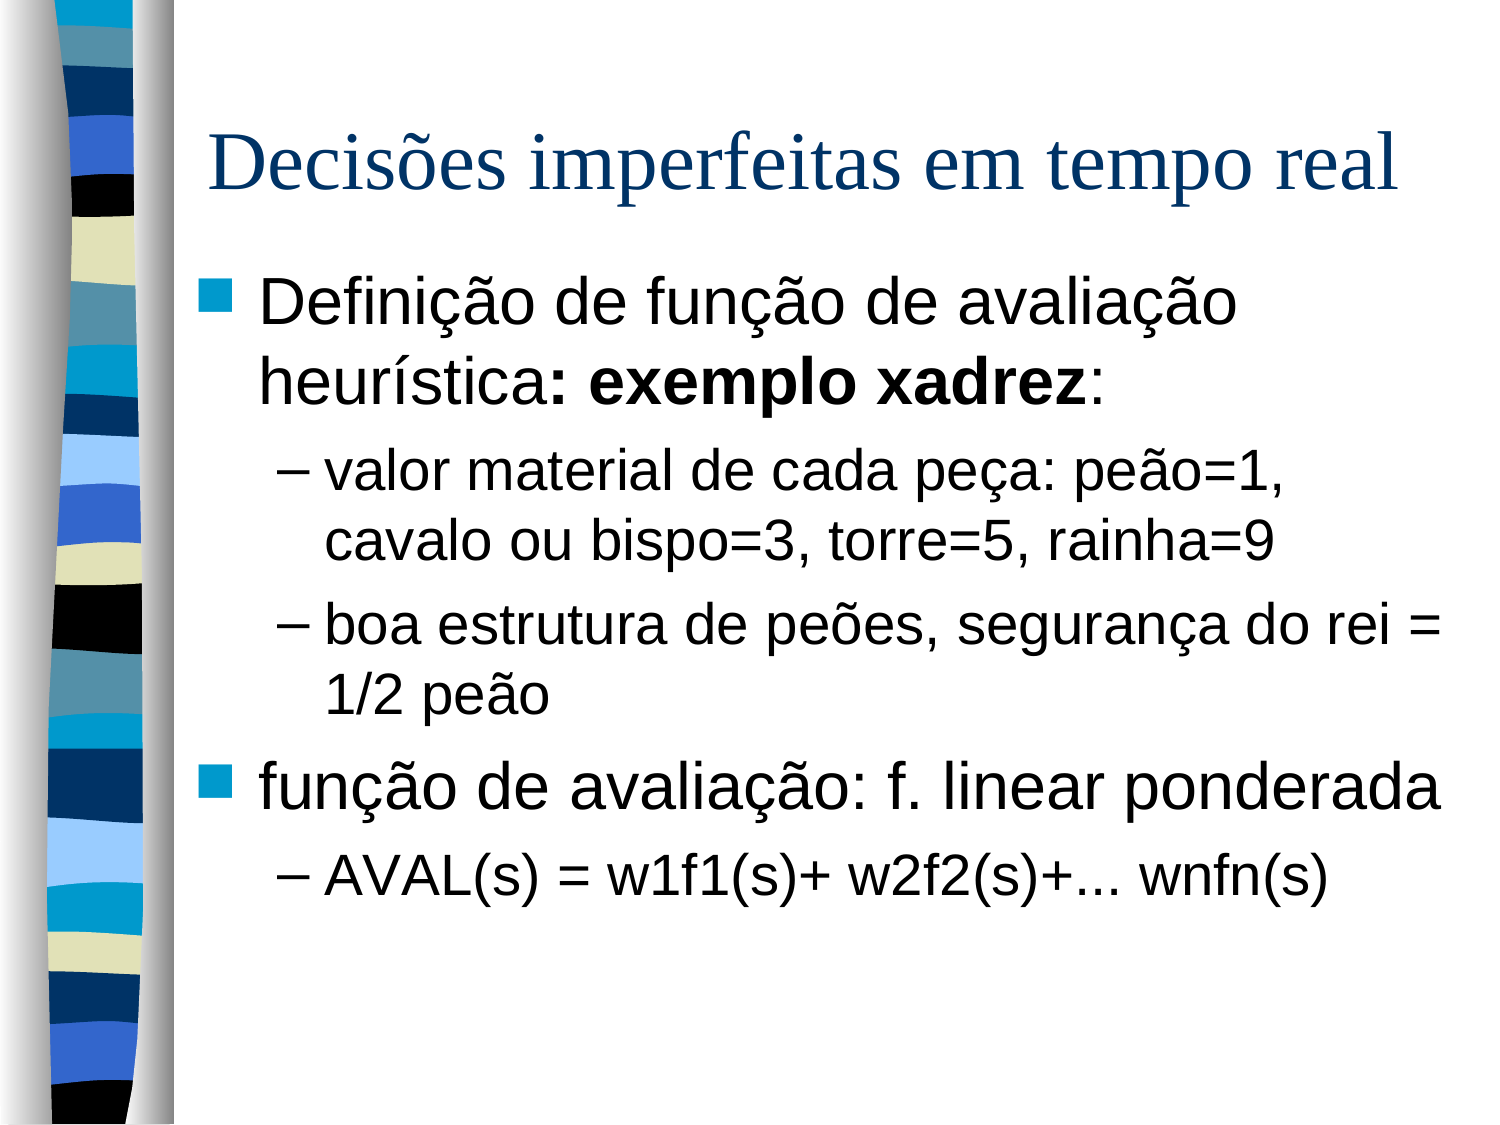

# Decisões imperfeitas em tempo real
Definição de função de avaliação heurística: exemplo xadrez:
valor material de cada peça: peão=1, cavalo ou bispo=3, torre=5, rainha=9
boa estrutura de peões, segurança do rei = 1/2 peão
função de avaliação: f. linear ponderada
AVAL(s) = w1f1(s)+ w2f2(s)+... wnfn(s)